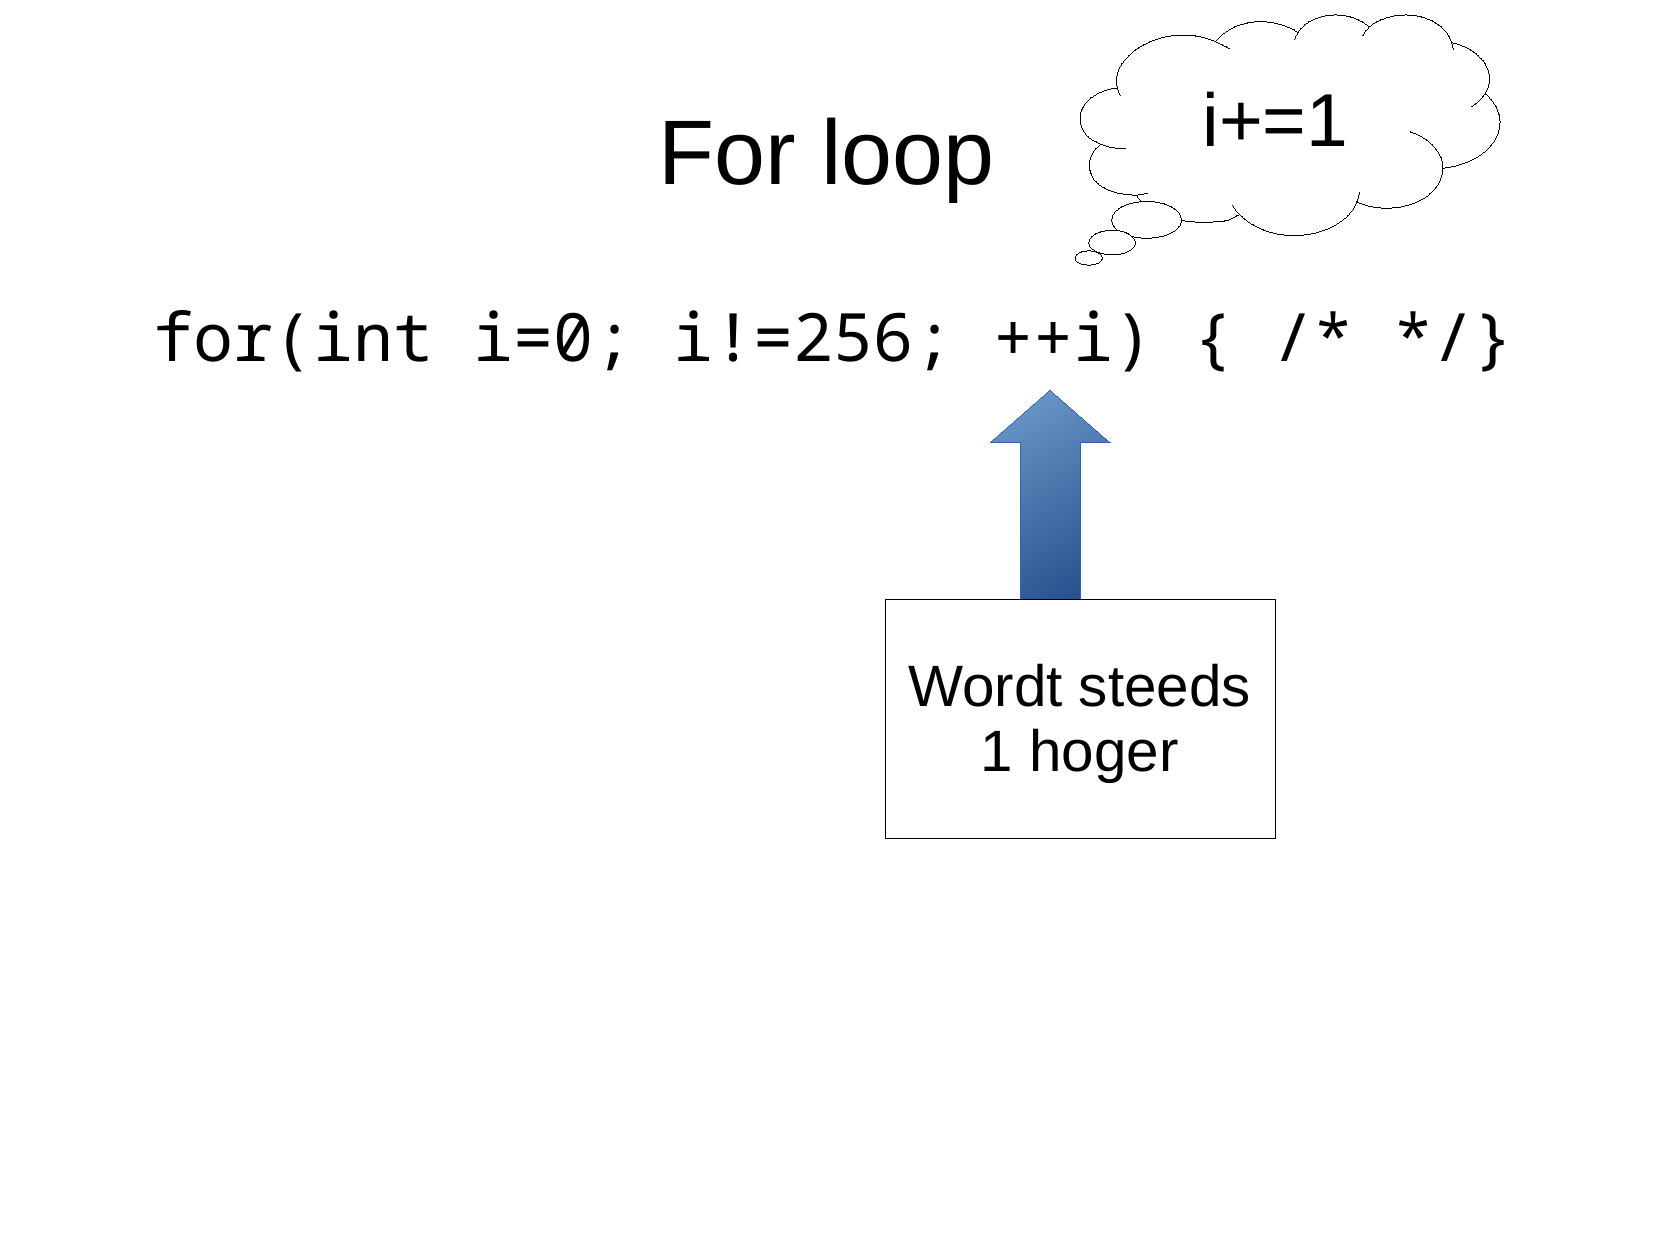

i+=1
# For loop
for(int i=0; i!=256; ++i) { /* */}
Wordt steeds
1 hoger